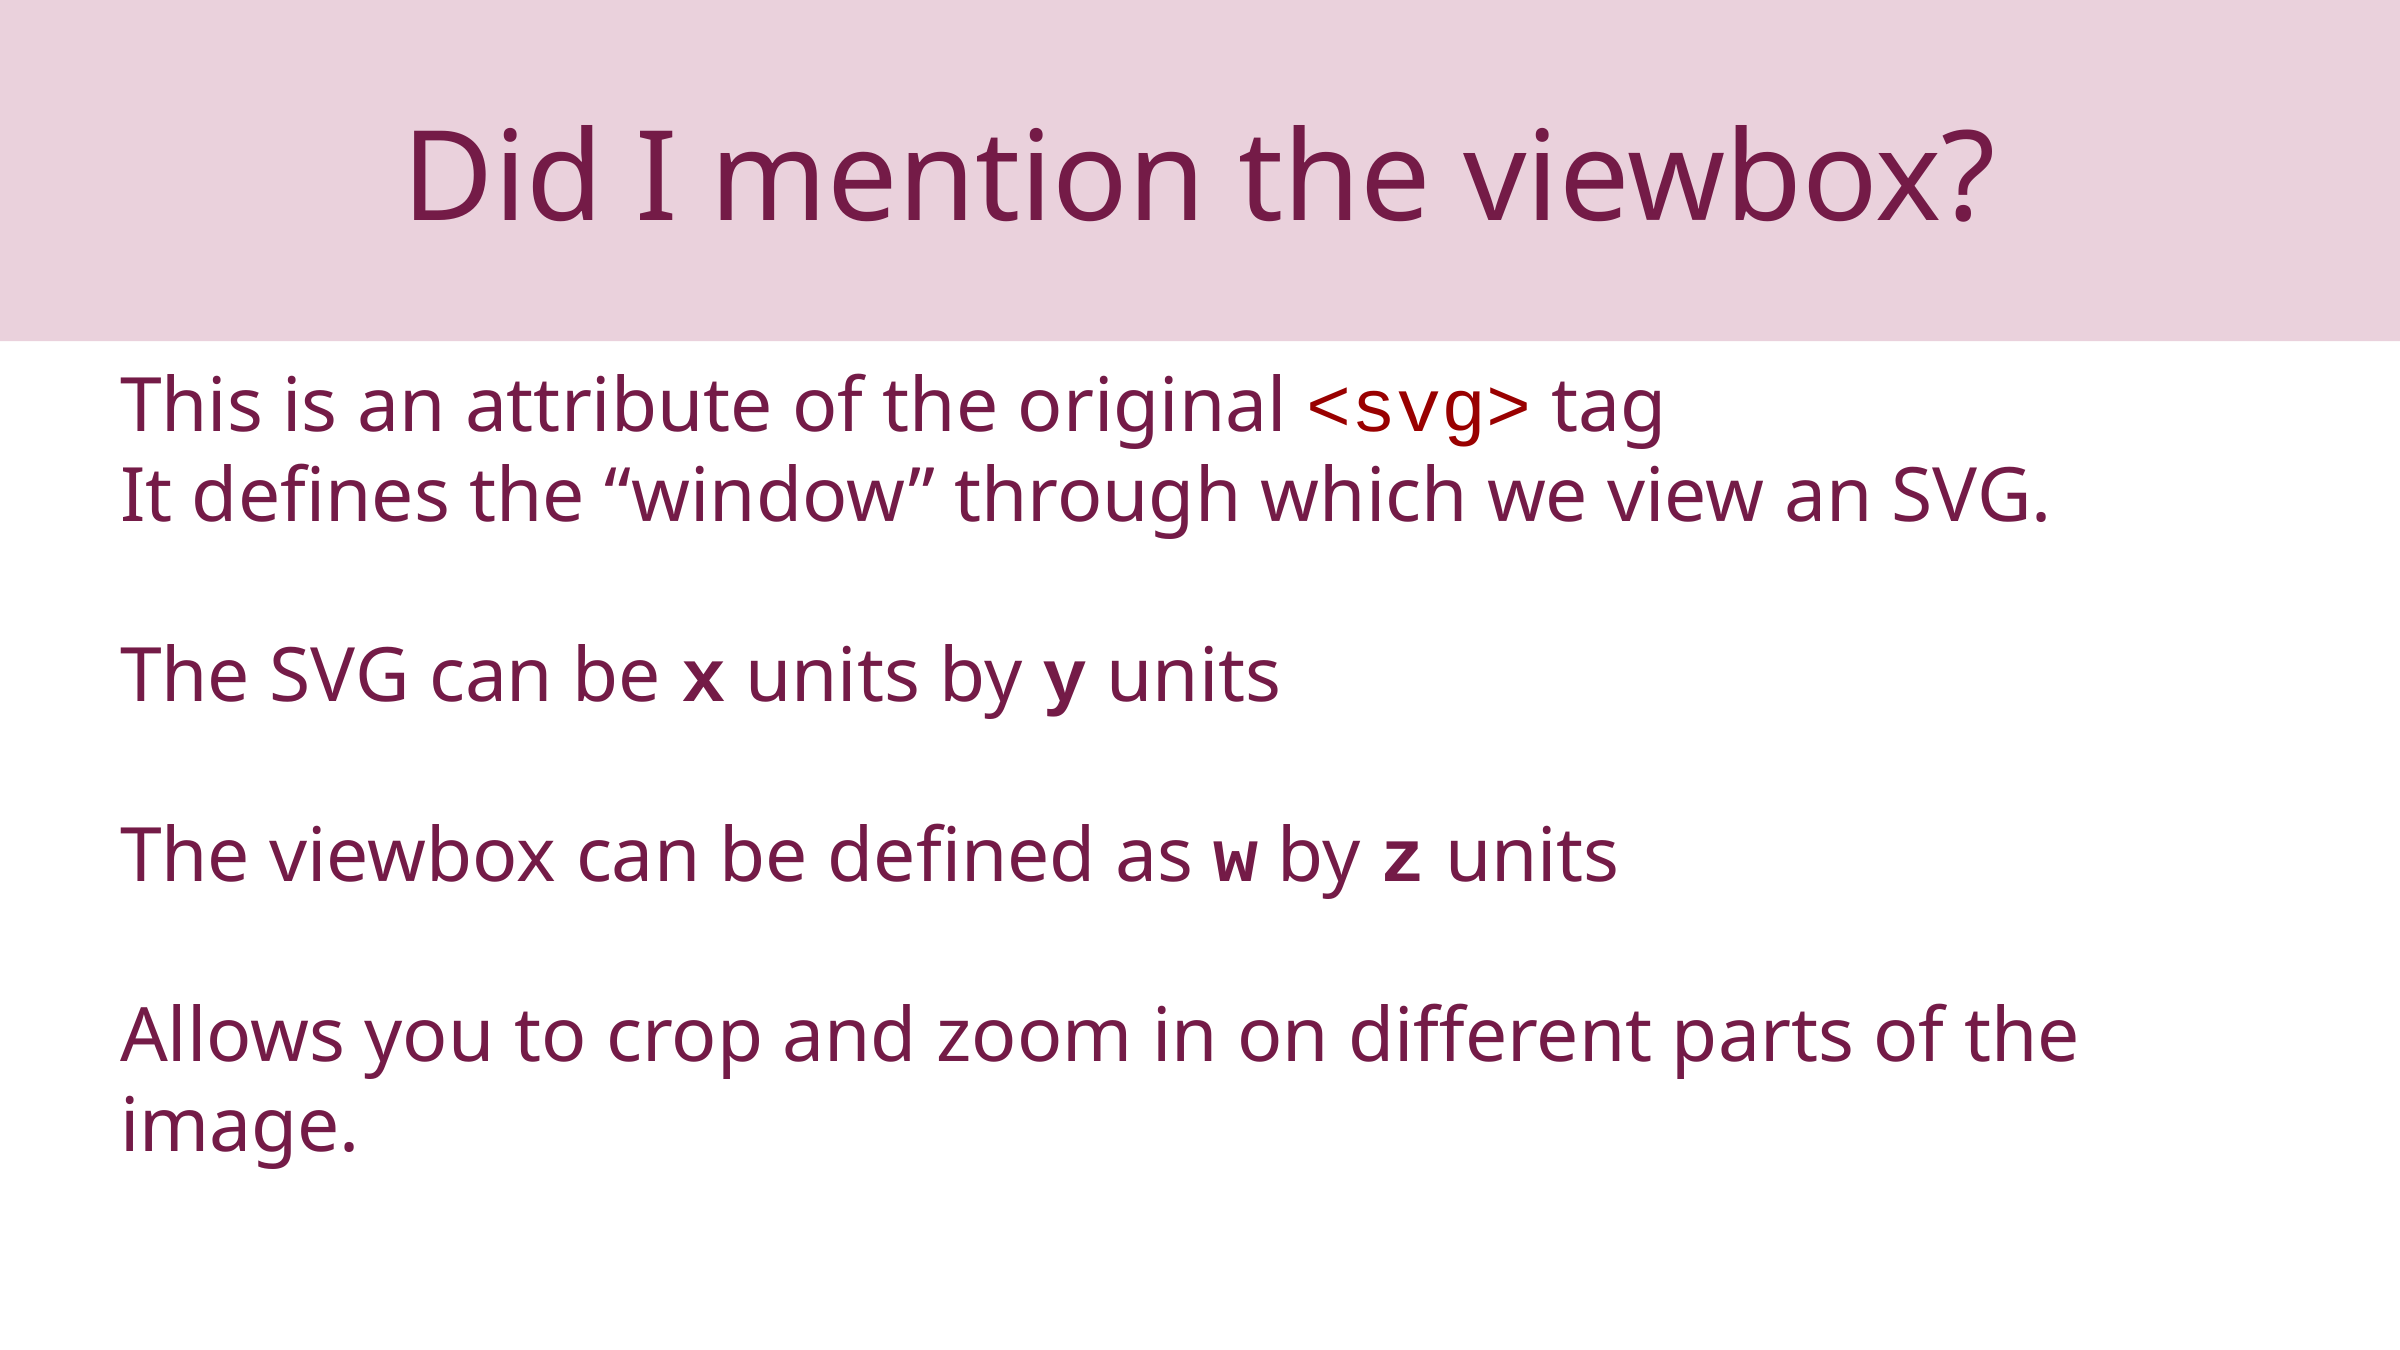

Did I mention the viewbox?
This is an attribute of the original <svg> tag
It defines the “window” through which we view an SVG.
The SVG can be x units by y units
The viewbox can be defined as w by z units
Allows you to crop and zoom in on different parts of the image.